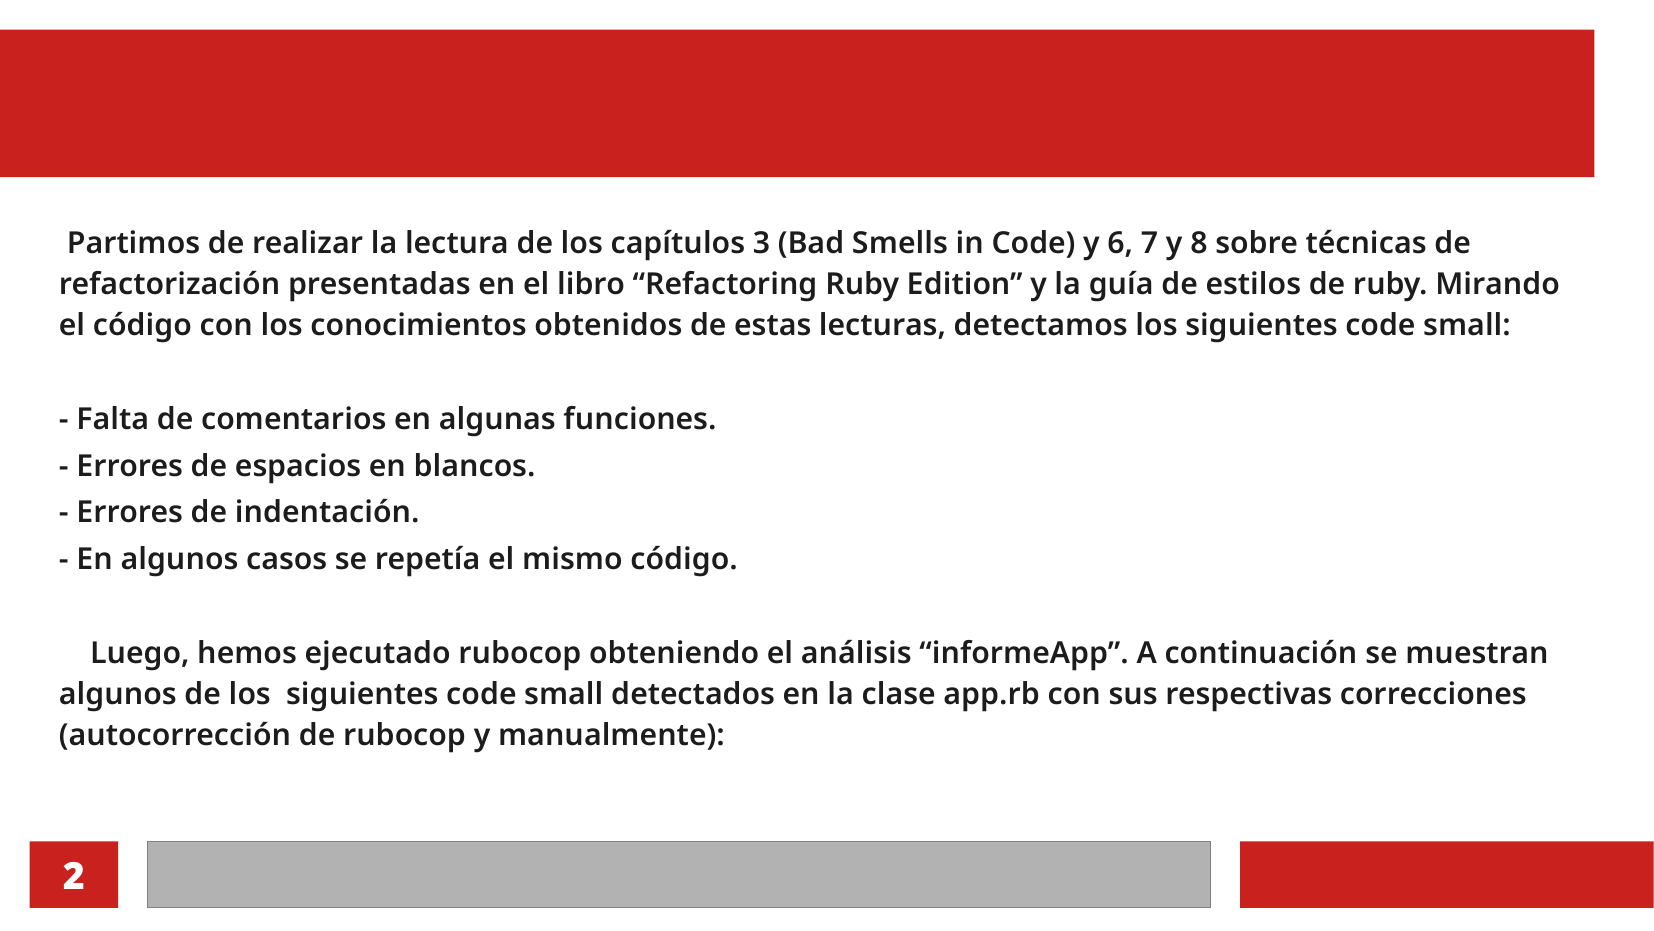

# Partimos de realizar la lectura de los capítulos 3 (Bad Smells in Code) y 6, 7 y 8 sobre técnicas de refactorización presentadas en el libro “Refactoring Ruby Edition” y la guía de estilos de ruby. Mirando el código con los conocimientos obtenidos de estas lecturas, detectamos los siguientes code small:
- Falta de comentarios en algunas funciones.
- Errores de espacios en blancos.
- Errores de indentación.
- En algunos casos se repetía el mismo código.
 Luego, hemos ejecutado rubocop obteniendo el análisis “informeApp”. A continuación se muestran algunos de los siguientes code small detectados en la clase app.rb con sus respectivas correcciones (autocorrección de rubocop y manualmente):
2